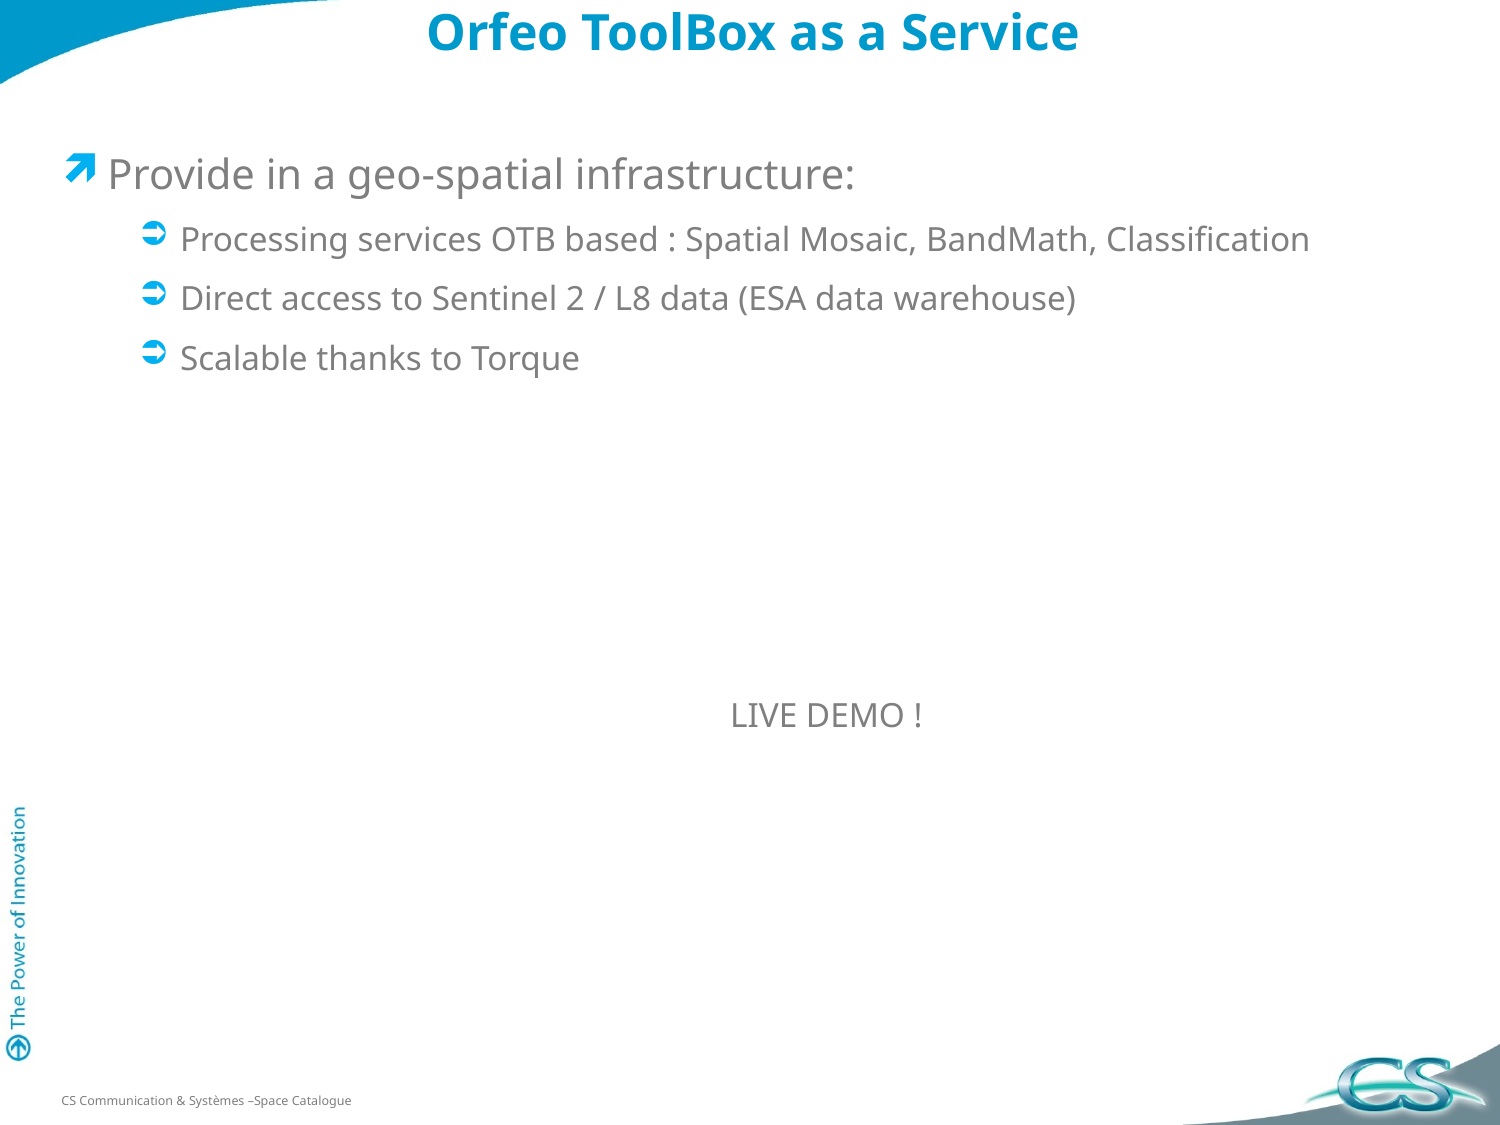

# Orfeo ToolBox as a Service
Provide in a geo-spatial infrastructure:
Processing services OTB based : Spatial Mosaic, BandMath, Classification
Direct access to Sentinel 2 / L8 data (ESA data warehouse)
Scalable thanks to Torque
LIVE DEMO !